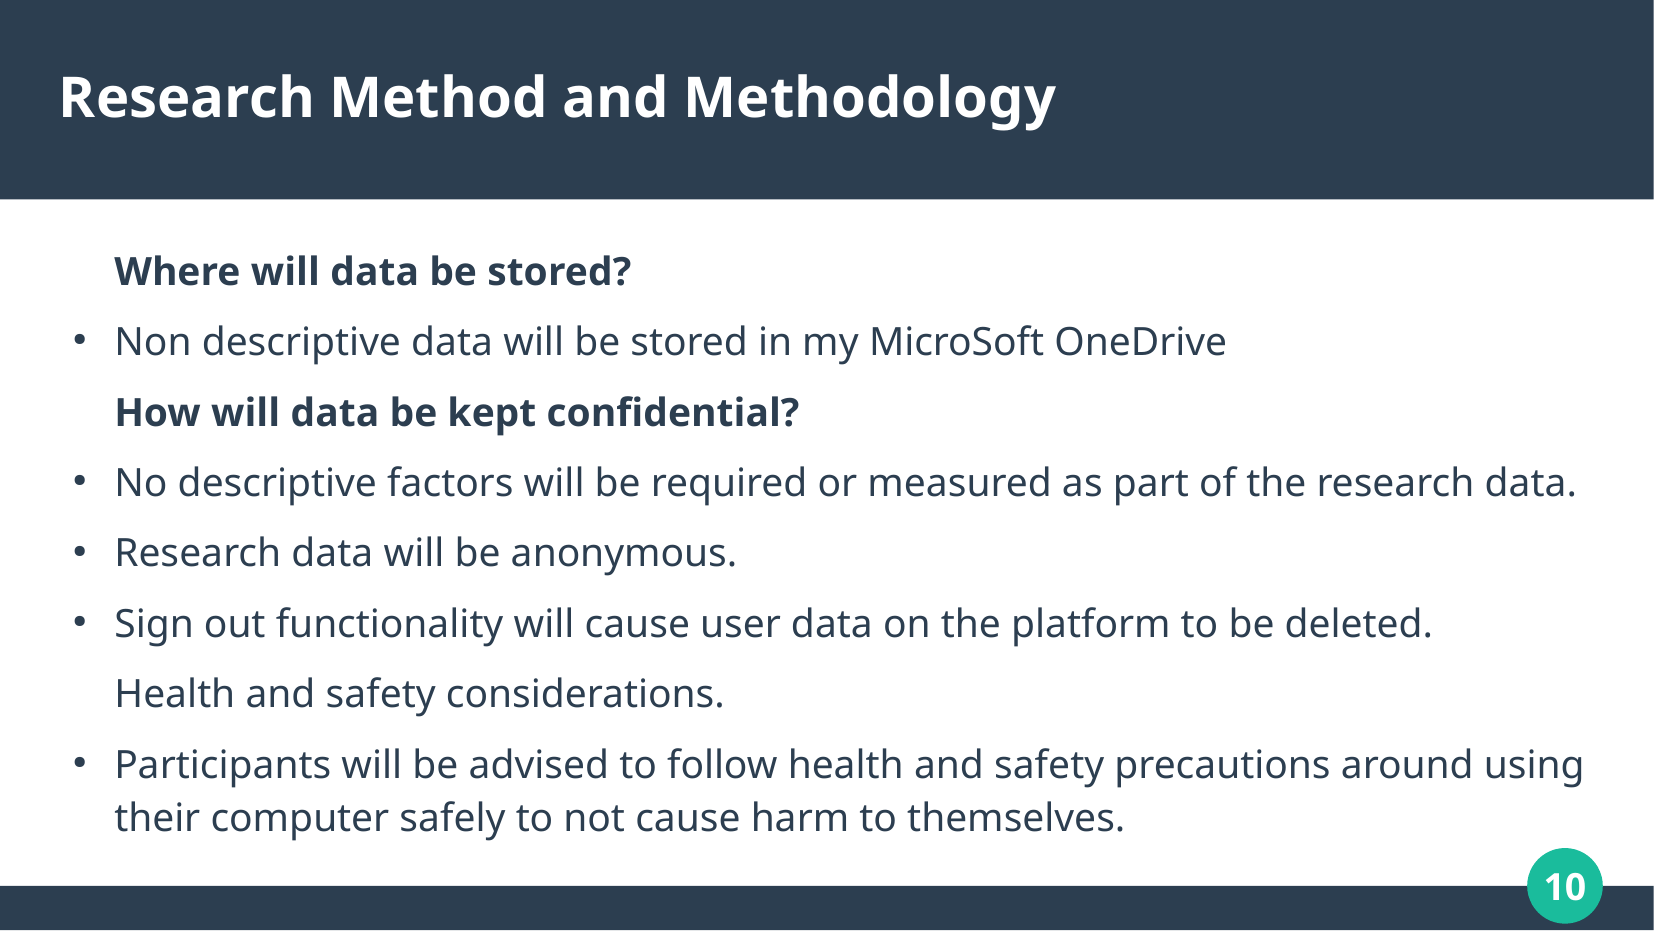

# Research Method and Methodology
Where will data be stored?
Non descriptive data will be stored in my MicroSoft OneDrive
How will data be kept confidential?
No descriptive factors will be required or measured as part of the research data.
Research data will be anonymous.
Sign out functionality will cause user data on the platform to be deleted.
Health and safety considerations.
Participants will be advised to follow health and safety precautions around using their computer safely to not cause harm to themselves.